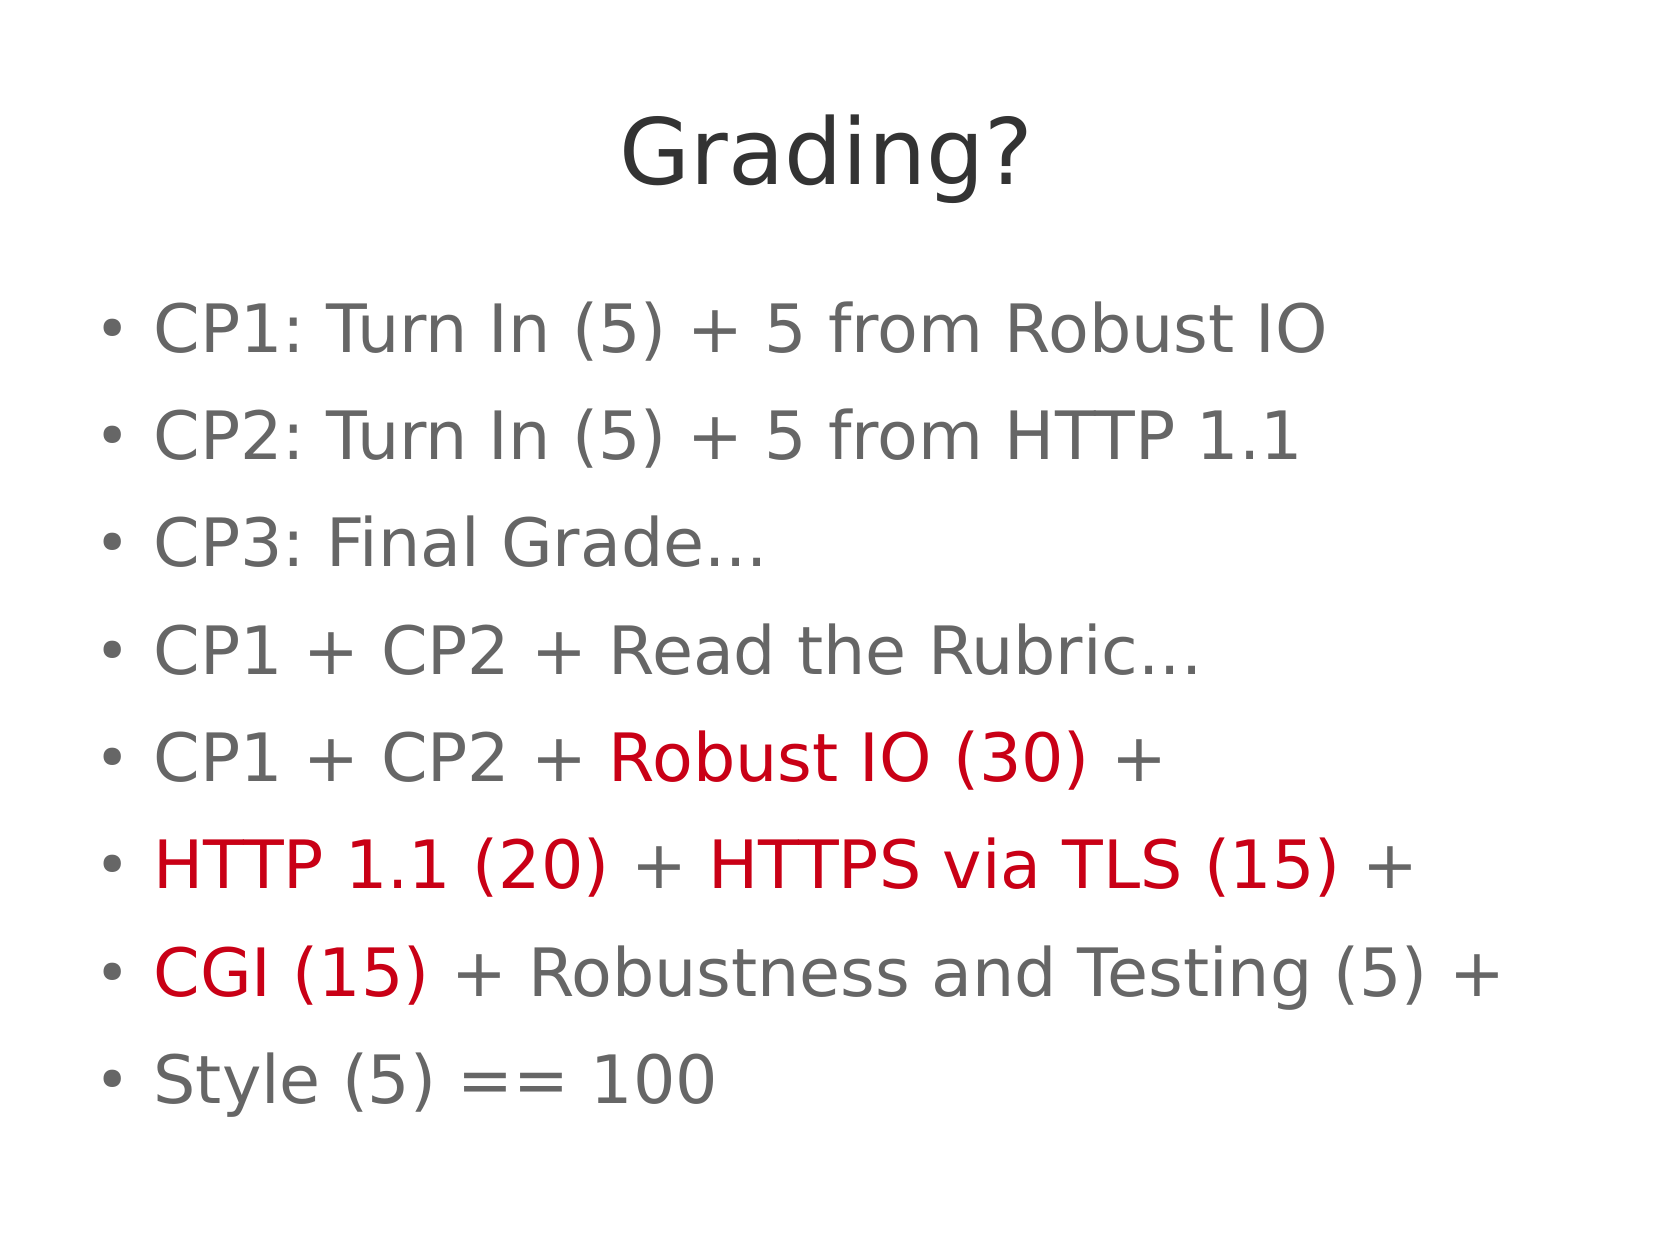

# Grading?
CP1: Turn In (5) + 5 from Robust IO
CP2: Turn In (5) + 5 from HTTP 1.1
CP3: Final Grade...
CP1 + CP2 + Read the Rubric...
CP1 + CP2 + Robust IO (30) +
HTTP 1.1 (20) + HTTPS via TLS (15) +
CGI (15) + Robustness and Testing (5) +
Style (5) == 100